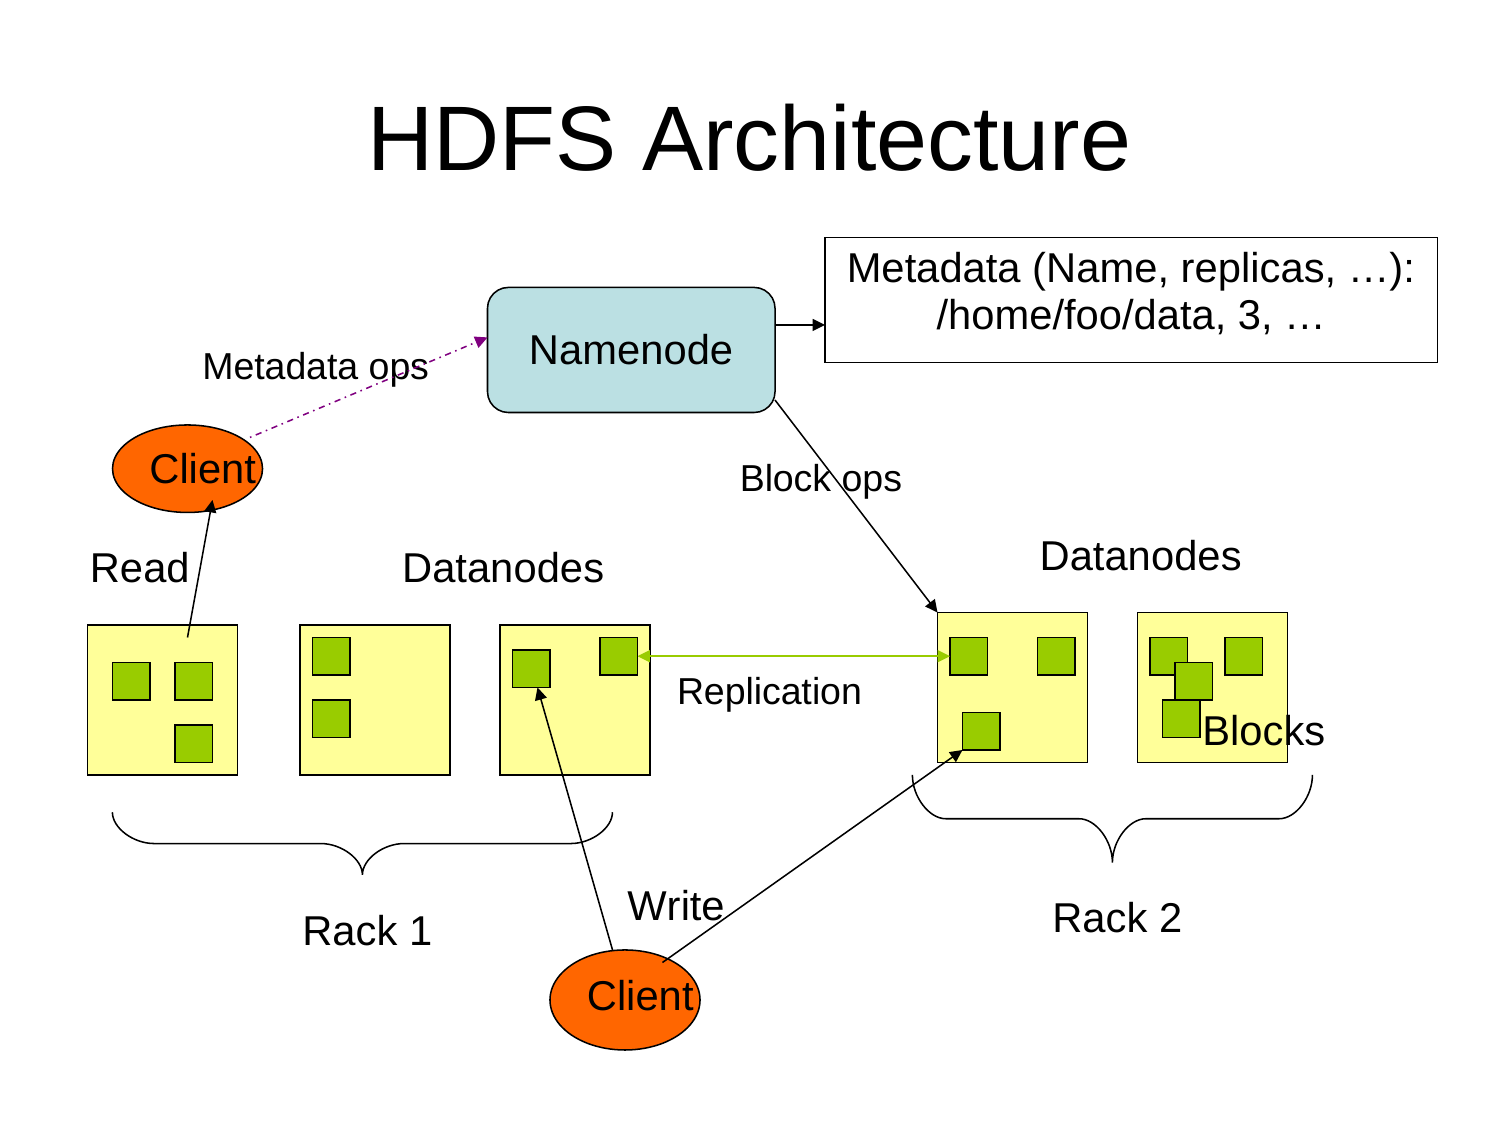

# HDFS Architecture
Metadata (Name, replicas, …):
/home/foo/data, 3, …
Namenode
Metadata ops
Client
Block ops
Datanodes
Read
Datanodes
Replication
Blocks
Write
Rack 2
Rack 1
Client